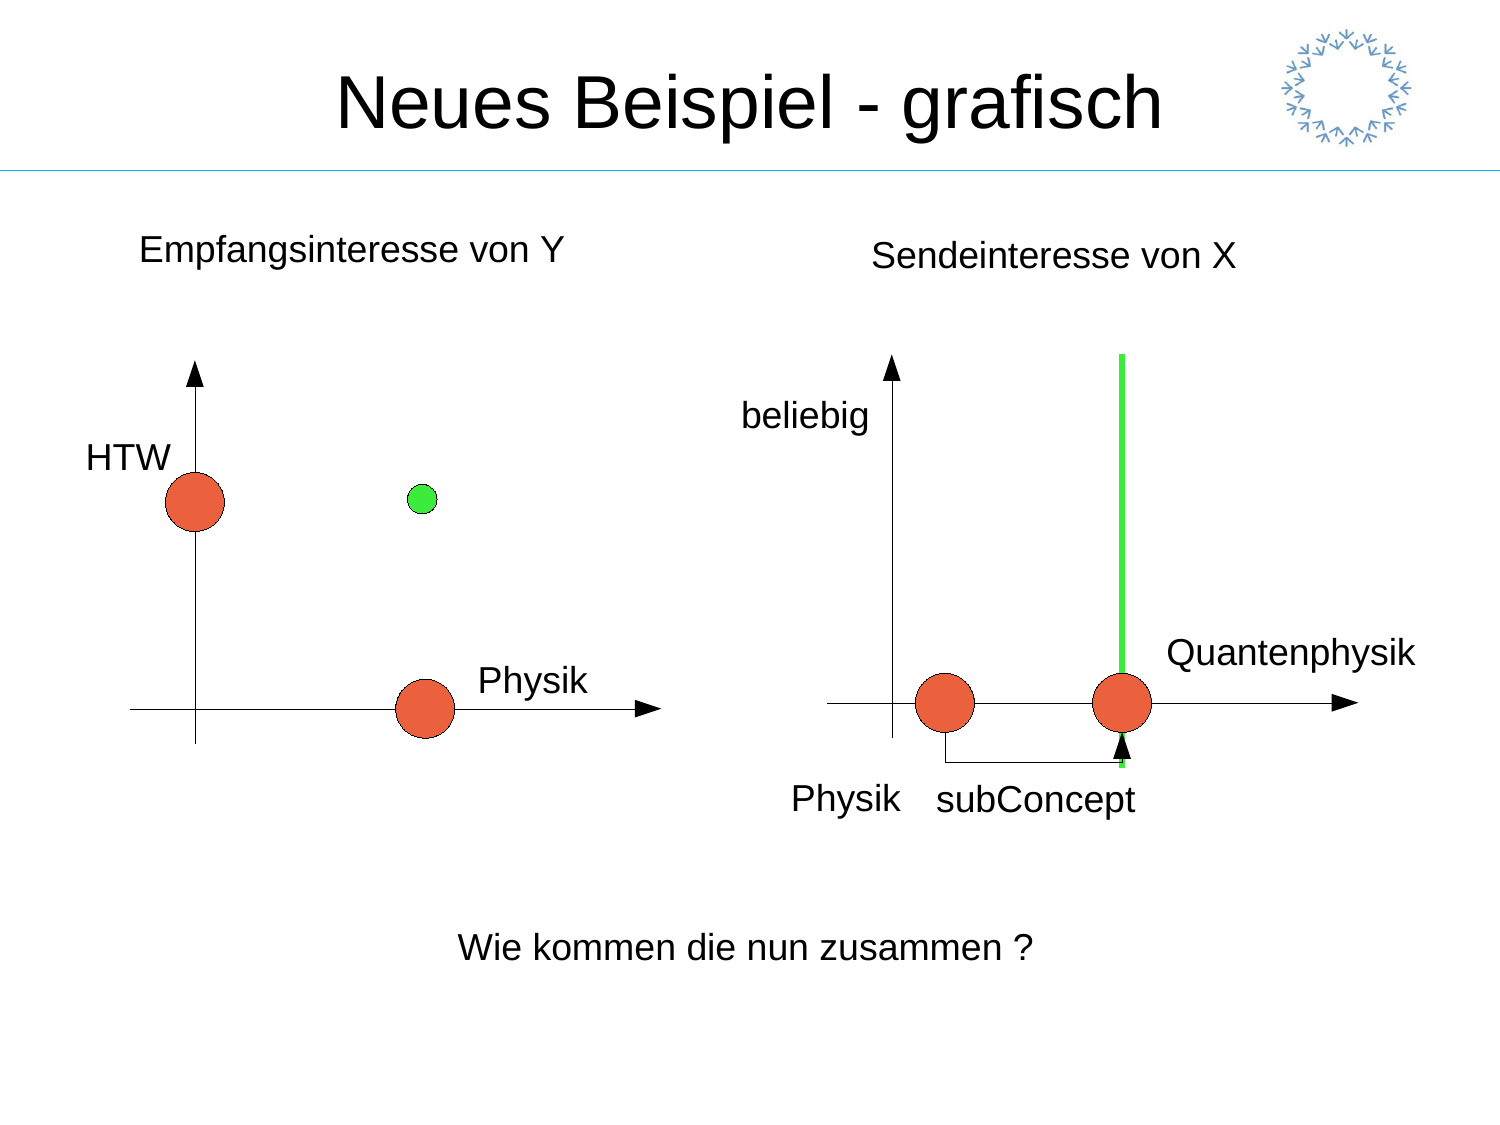

# Neues Beispiel - grafisch
Empfangsinteresse von Y
Sendeinteresse von X
beliebig
HTW
Quantenphysik
Physik
Physik
subConcept
Wie kommen die nun zusammen ?